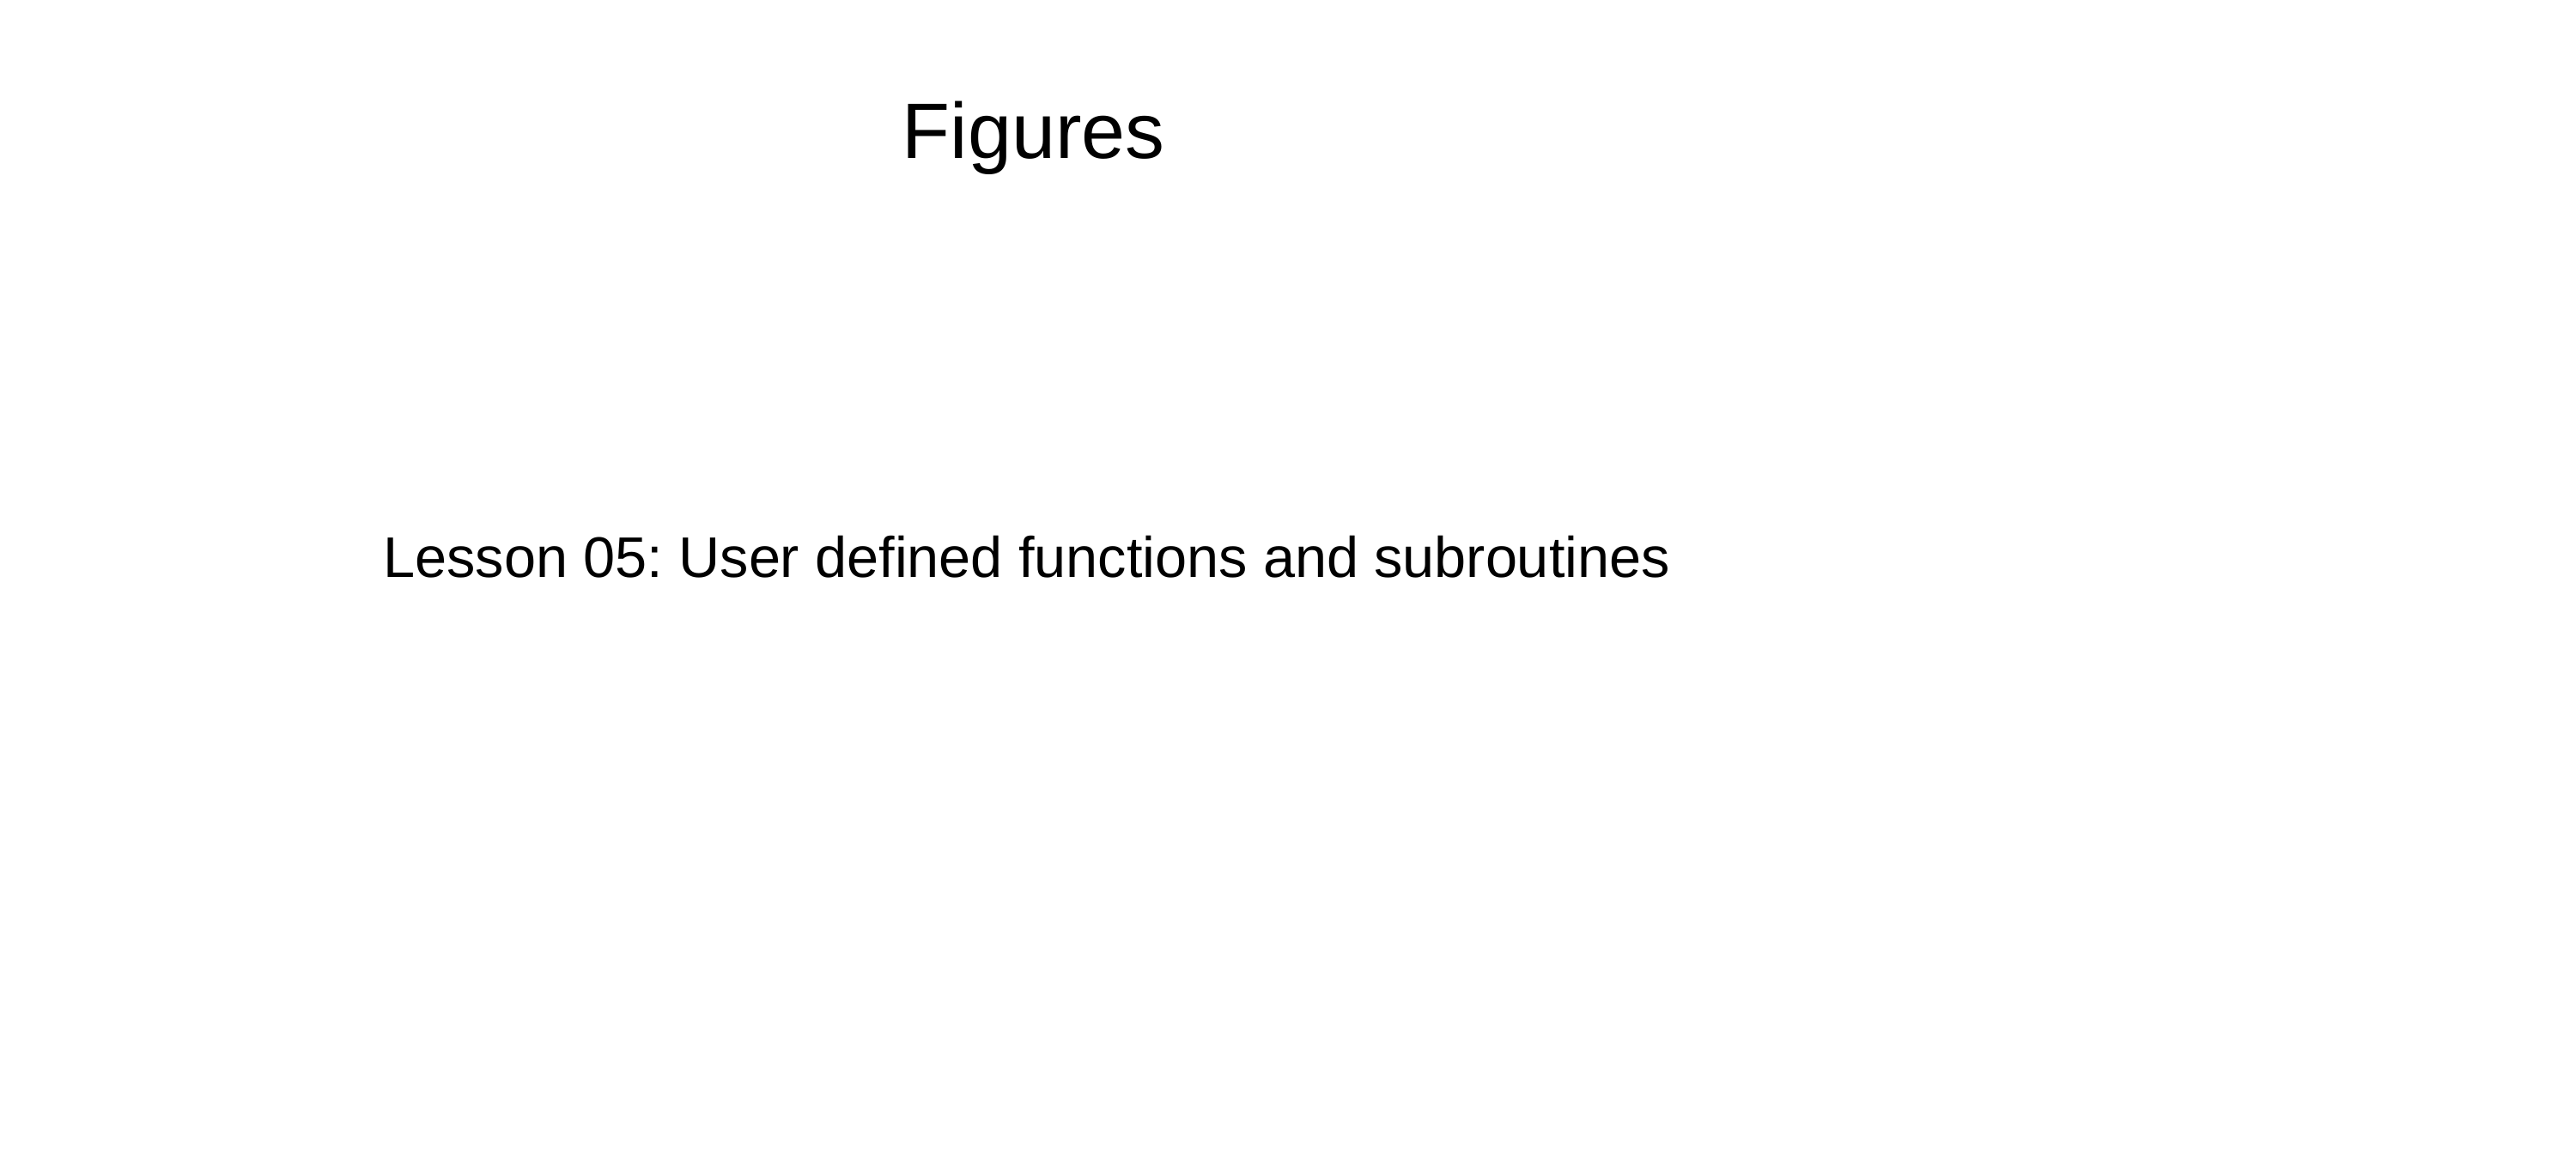

# Figures
Lesson 05: User defined functions and subroutines